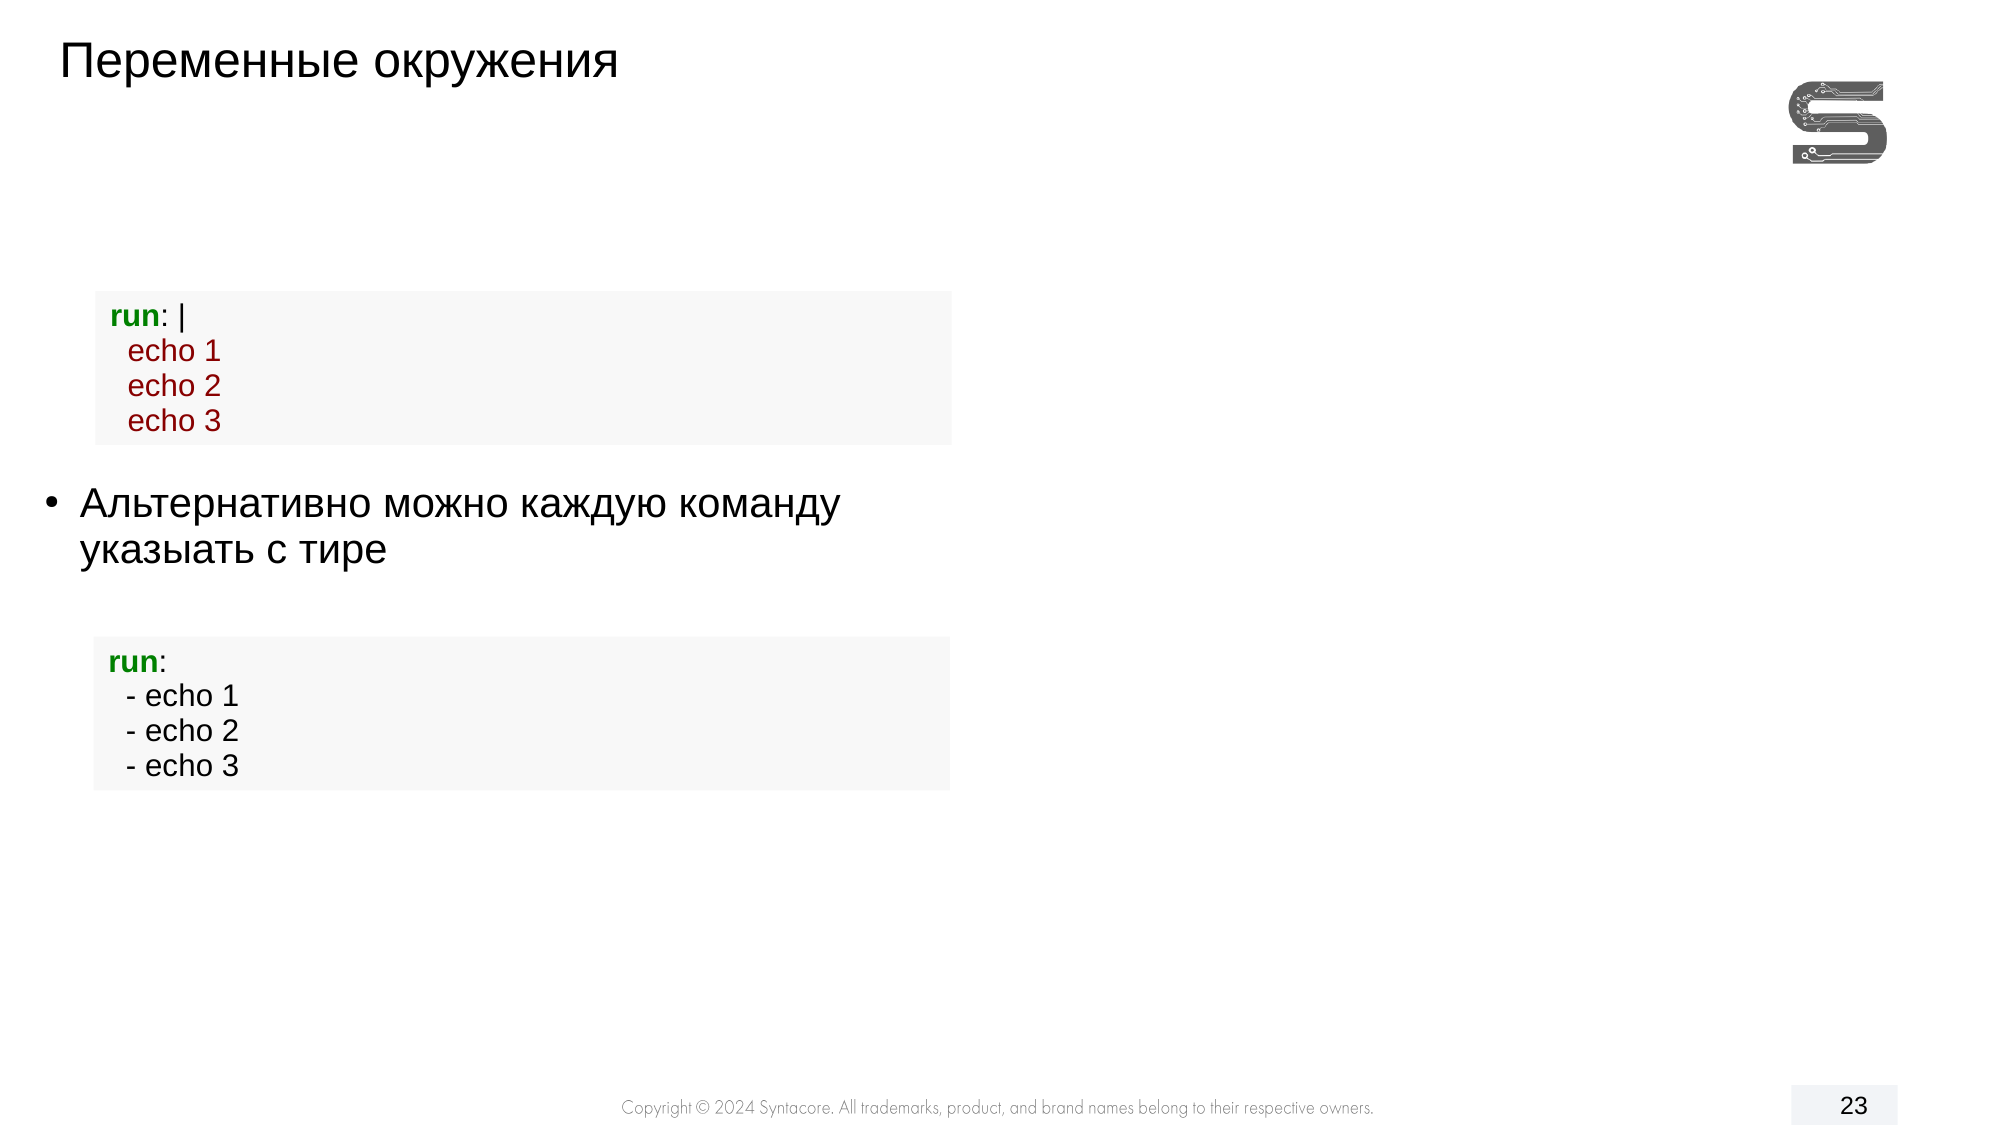

Переменные окружения
run: |
 echo 1
 echo 2
 echo 3
Альтернативно можно каждую команду указыать с тире
run:
 - echo 1
 - echo 2
 - echo 3